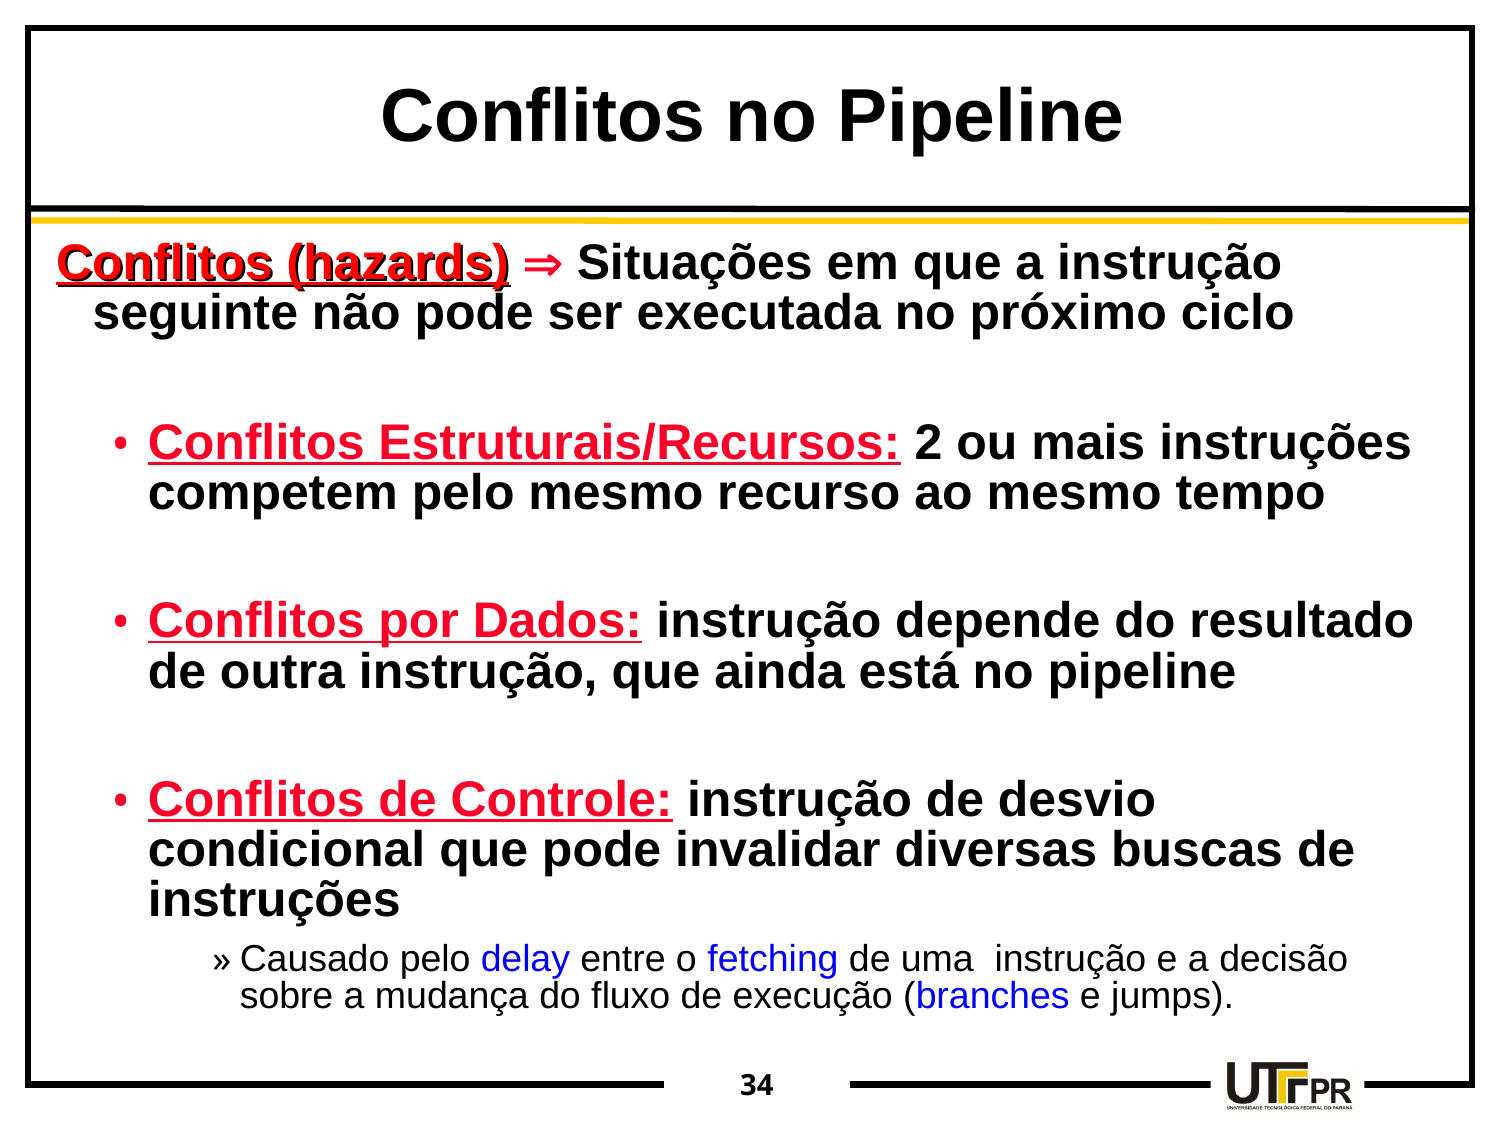

# Conflitos no Pipeline
Conflitos (hazards)  Situações em que a instrução seguinte não pode ser executada no próximo ciclo
Conflitos Estruturais/Recursos: 2 ou mais instruções competem pelo mesmo recurso ao mesmo tempo
Conflitos por Dados: instrução depende do resultado de outra instrução, que ainda está no pipeline
Conflitos de Controle: instrução de desvio condicional que pode invalidar diversas buscas de instruções
Causado pelo delay entre o fetching de uma instrução e a decisão sobre a mudança do fluxo de execução (branches e jumps).